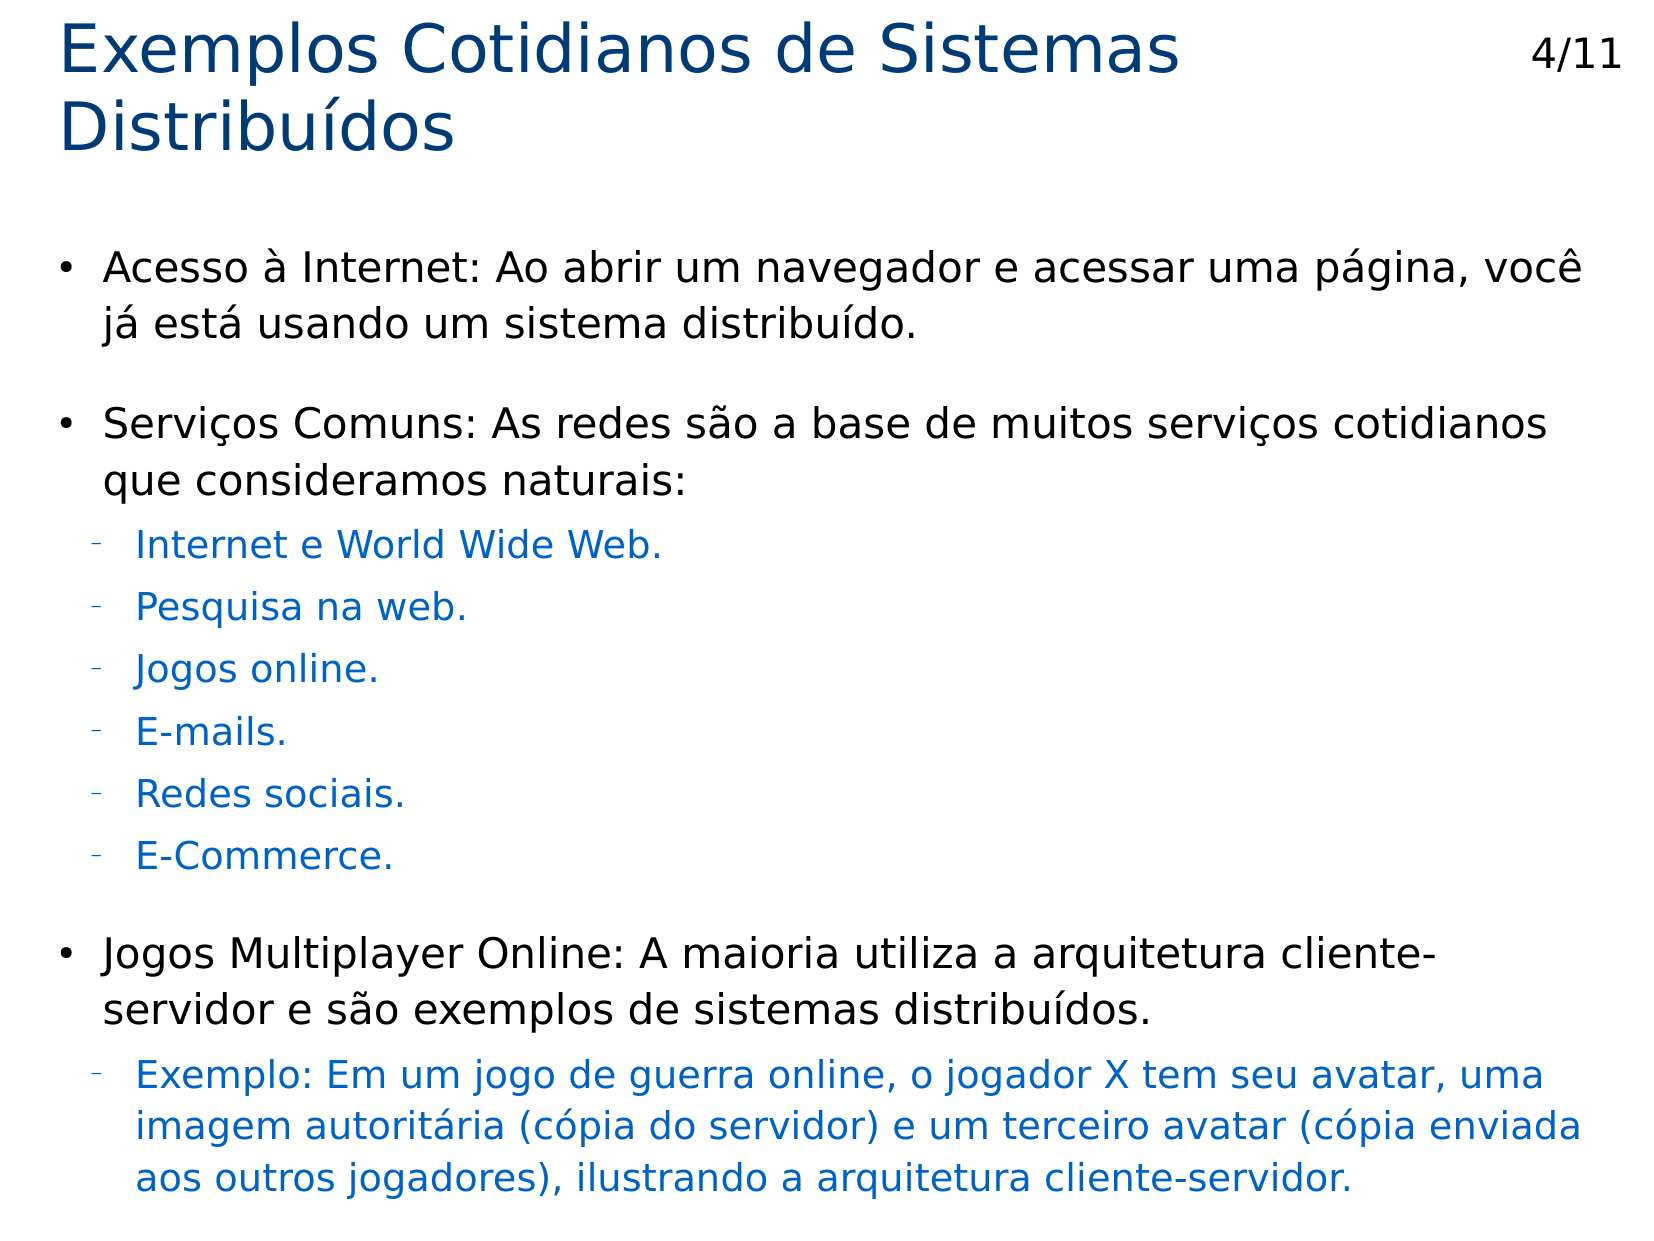

# Exemplos Cotidianos de Sistemas Distribuídos
4
Acesso à Internet: Ao abrir um navegador e acessar uma página, você já está usando um sistema distribuído.
Serviços Comuns: As redes são a base de muitos serviços cotidianos que consideramos naturais:
Internet e World Wide Web.
Pesquisa na web.
Jogos online.
E-mails.
Redes sociais.
E-Commerce.
Jogos Multiplayer Online: A maioria utiliza a arquitetura cliente-servidor e são exemplos de sistemas distribuídos.
Exemplo: Em um jogo de guerra online, o jogador X tem seu avatar, uma imagem autoritária (cópia do servidor) e um terceiro avatar (cópia enviada aos outros jogadores), ilustrando a arquitetura cliente-servidor.